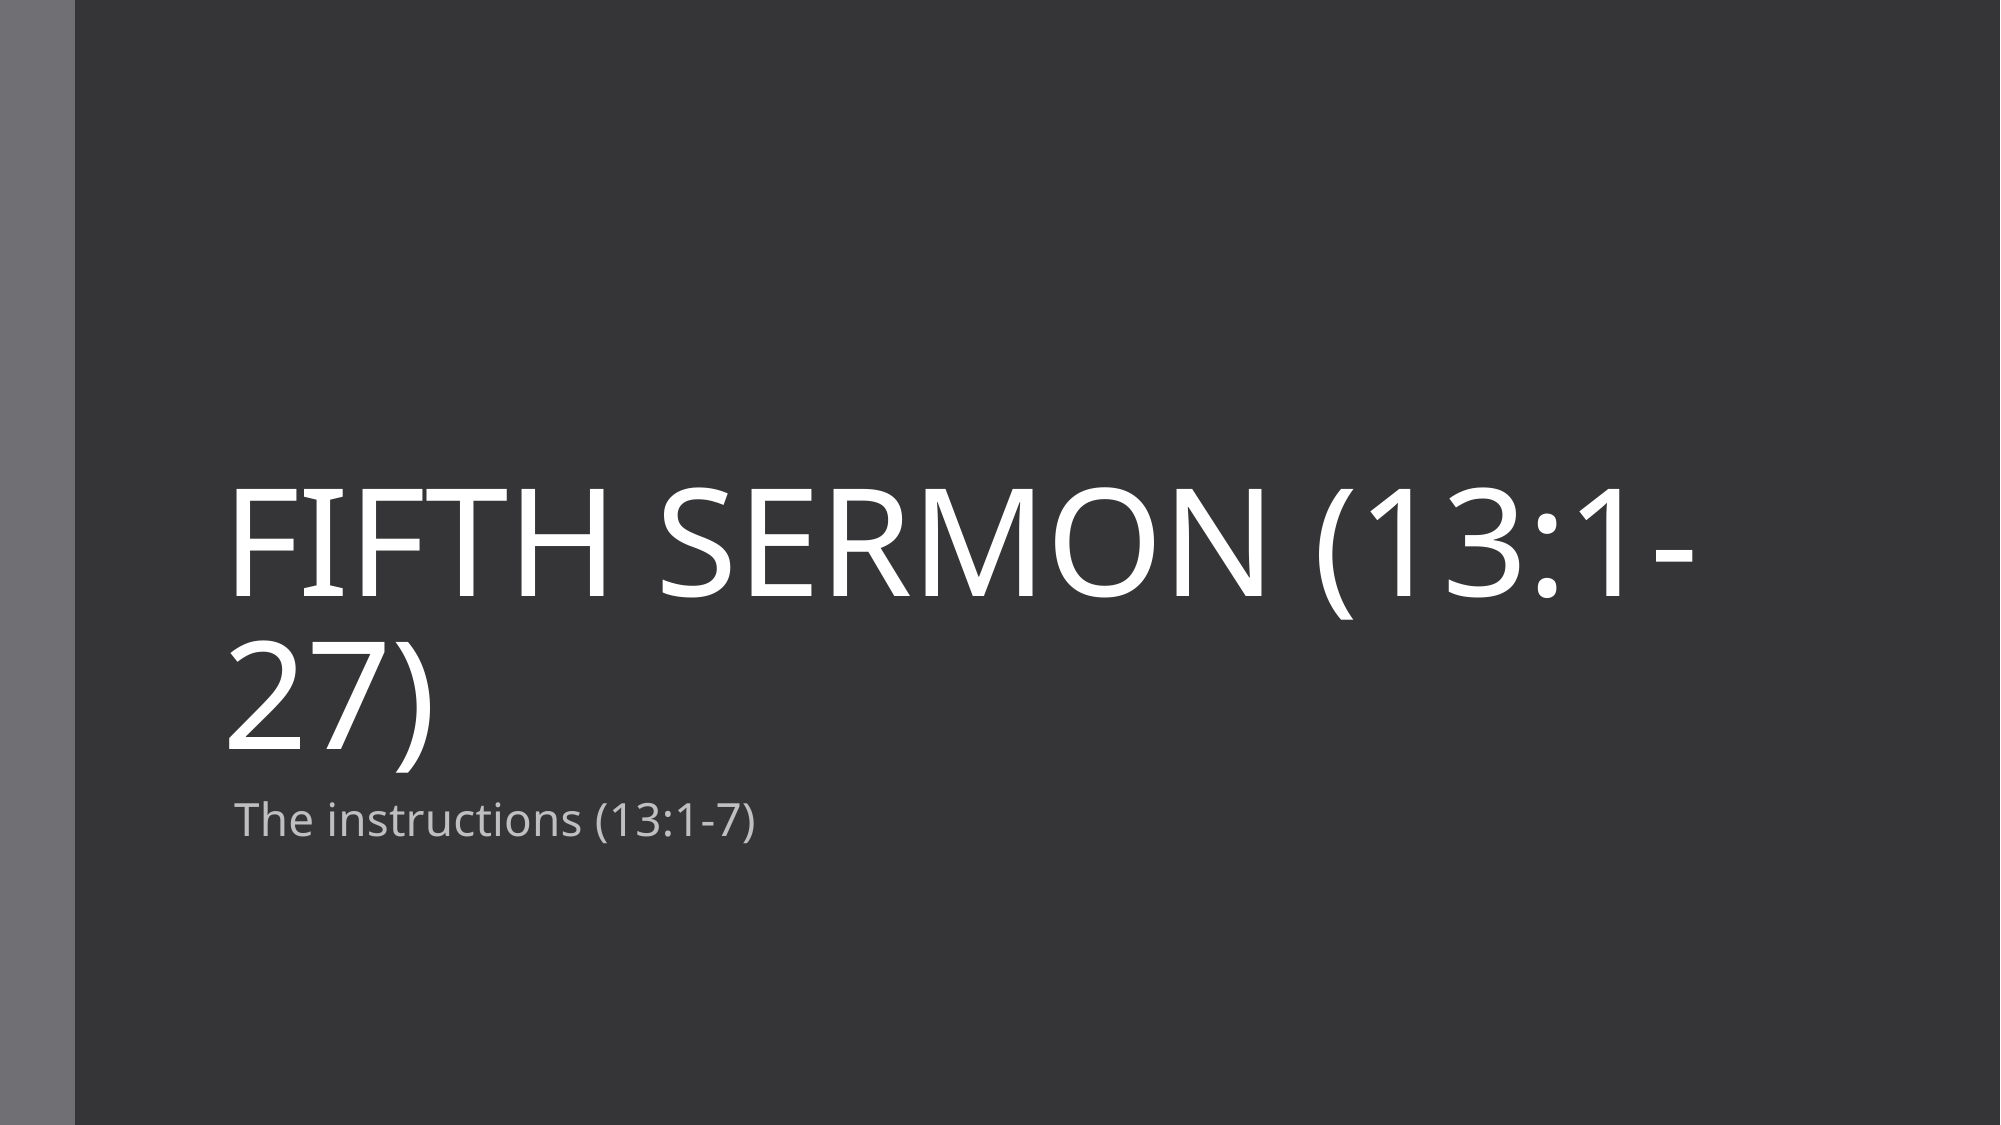

# FIFTH SERMON (13:1-27)
 The instructions (13:1-7)